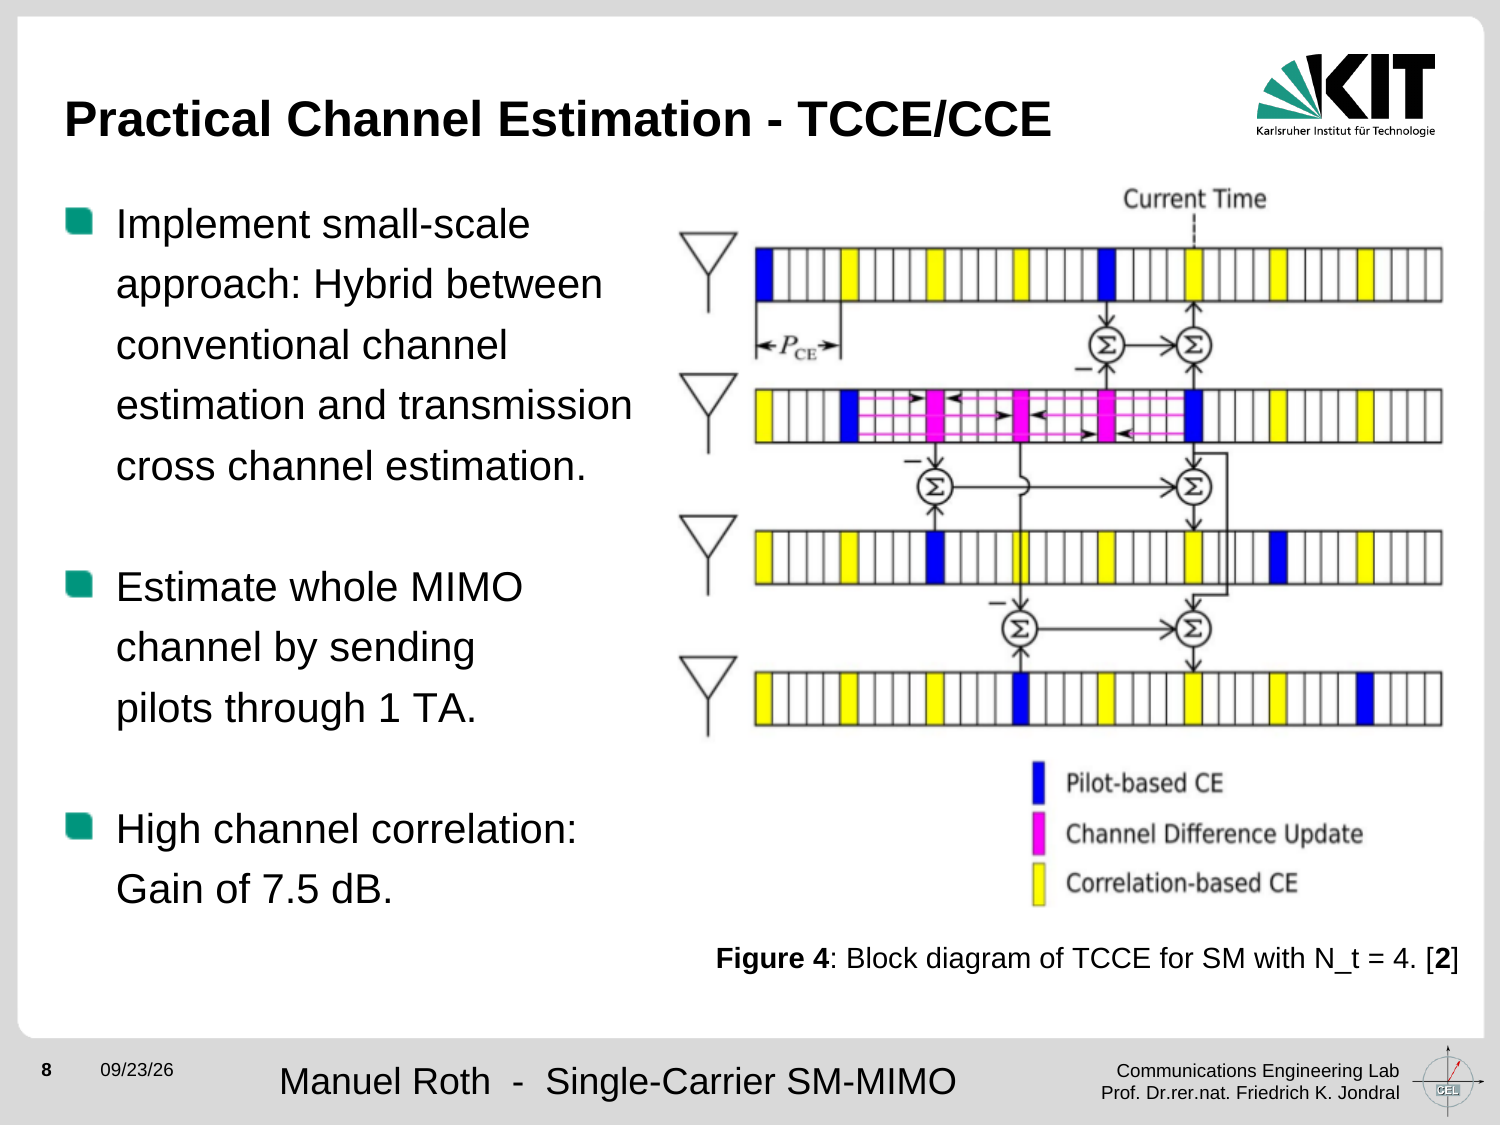

# Practical Channel Estimation - TCCE/CCE
Implement small-scale
approach: Hybrid between
conventional channel
estimation and transmission
cross channel estimation.
Estimate whole MIMO
channel by sending
pilots through 1 TA.
High channel correlation:
Gain of 7.5 dB.
Figure 4: Block diagram of TCCE for SM with N_t = 4. [2]
Manuel Roth - Single-Carrier SM-MIMO